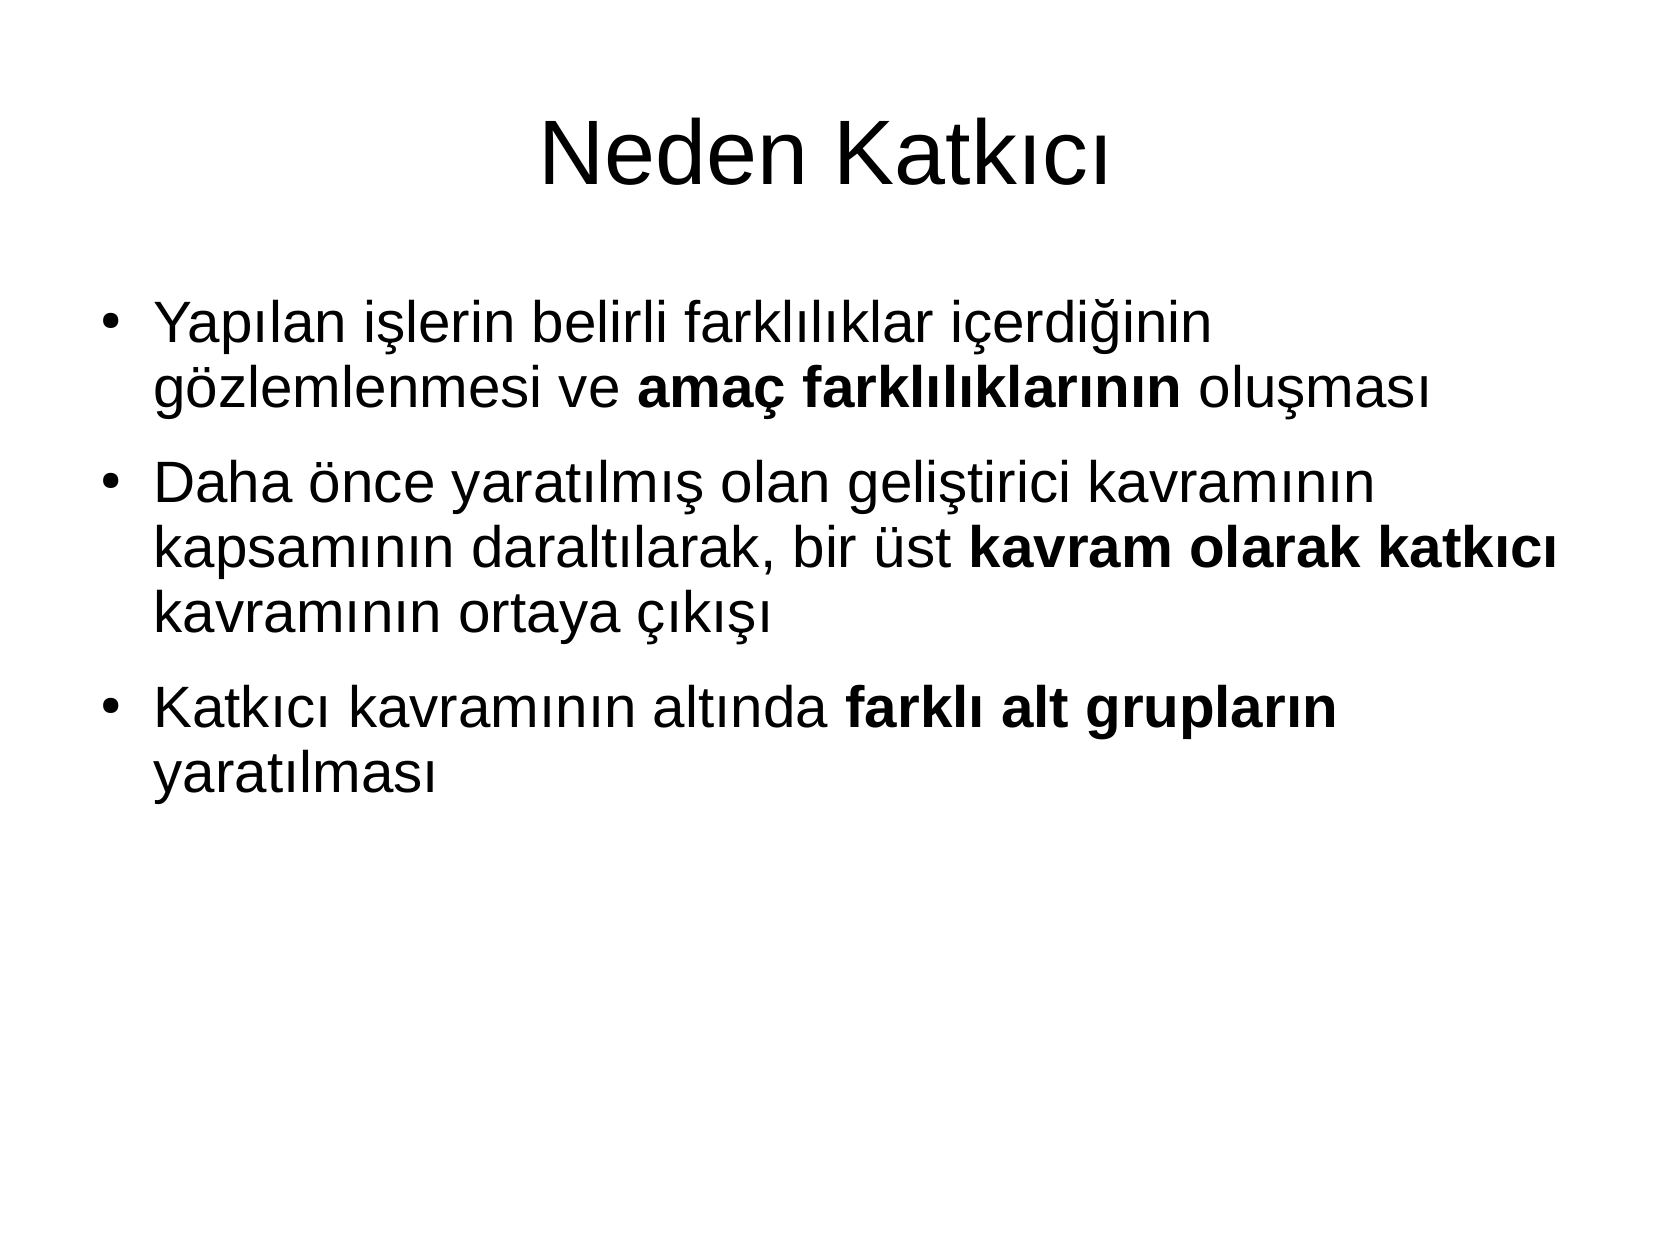

# Neden Katkıcı
Yapılan işlerin belirli farklılıklar içerdiğinin gözlemlenmesi ve amaç farklılıklarının oluşması
Daha önce yaratılmış olan geliştirici kavramının kapsamının daraltılarak, bir üst kavram olarak katkıcı kavramının ortaya çıkışı
Katkıcı kavramının altında farklı alt grupların yaratılması